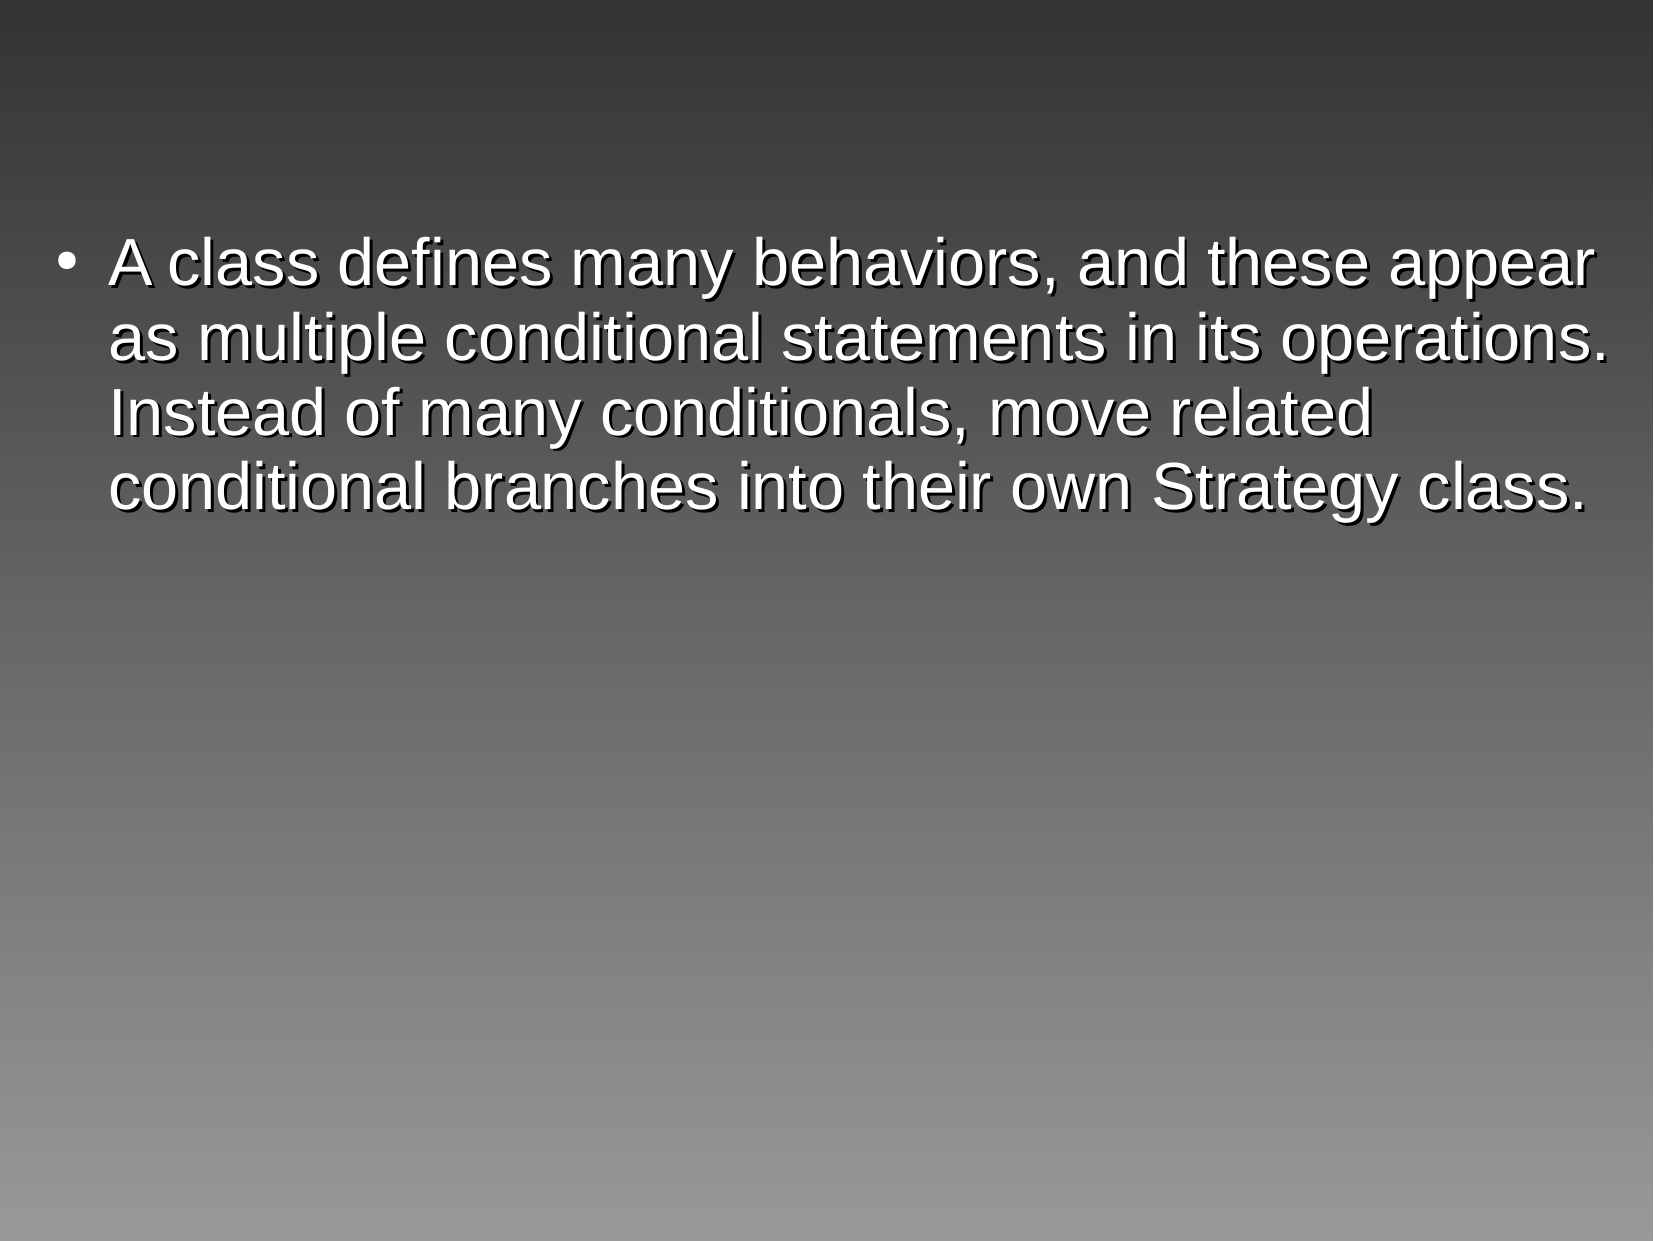

#
A class defines many behaviors, and these appear as multiple conditional statements in its operations. Instead of many conditionals, move related conditional branches into their own Strategy class.